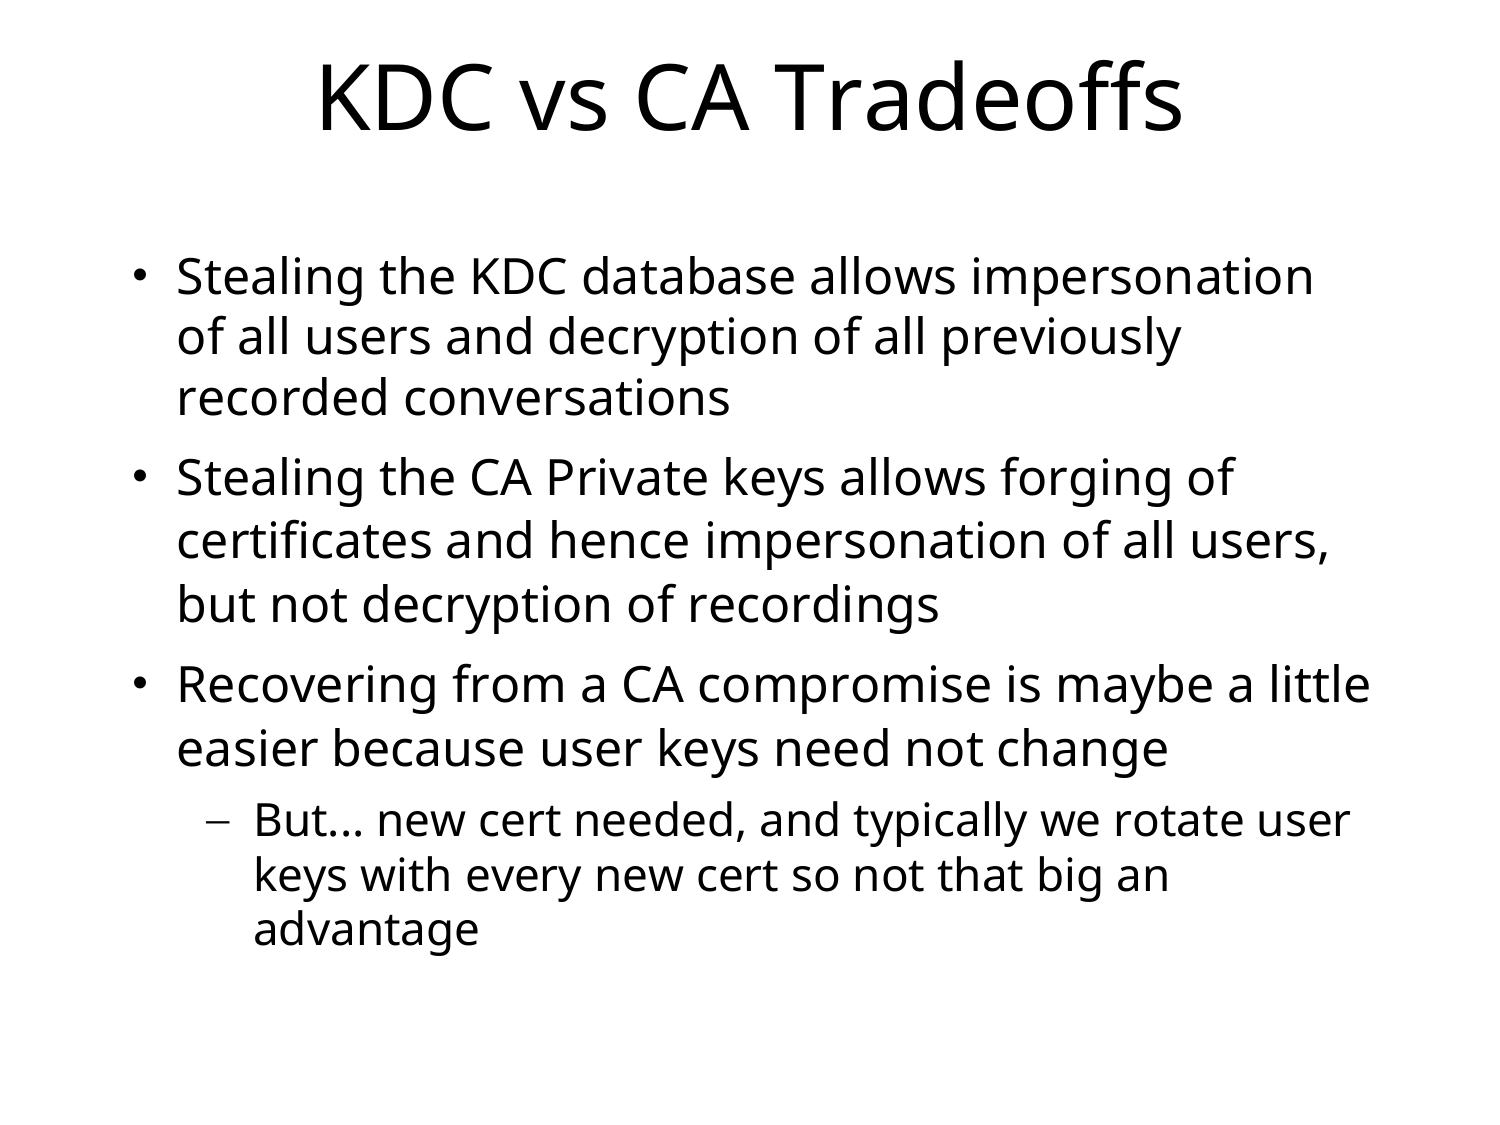

# KDC vs CA Tradeoffs
Stealing the KDC database allows impersonation of all users and decryption of all previously recorded conversations
Stealing the CA Private keys allows forging of certificates and hence impersonation of all users, but not decryption of recordings
Recovering from a CA compromise is maybe a little easier because user keys need not change
But... new cert needed, and typically we rotate user keys with every new cert so not that big an advantage